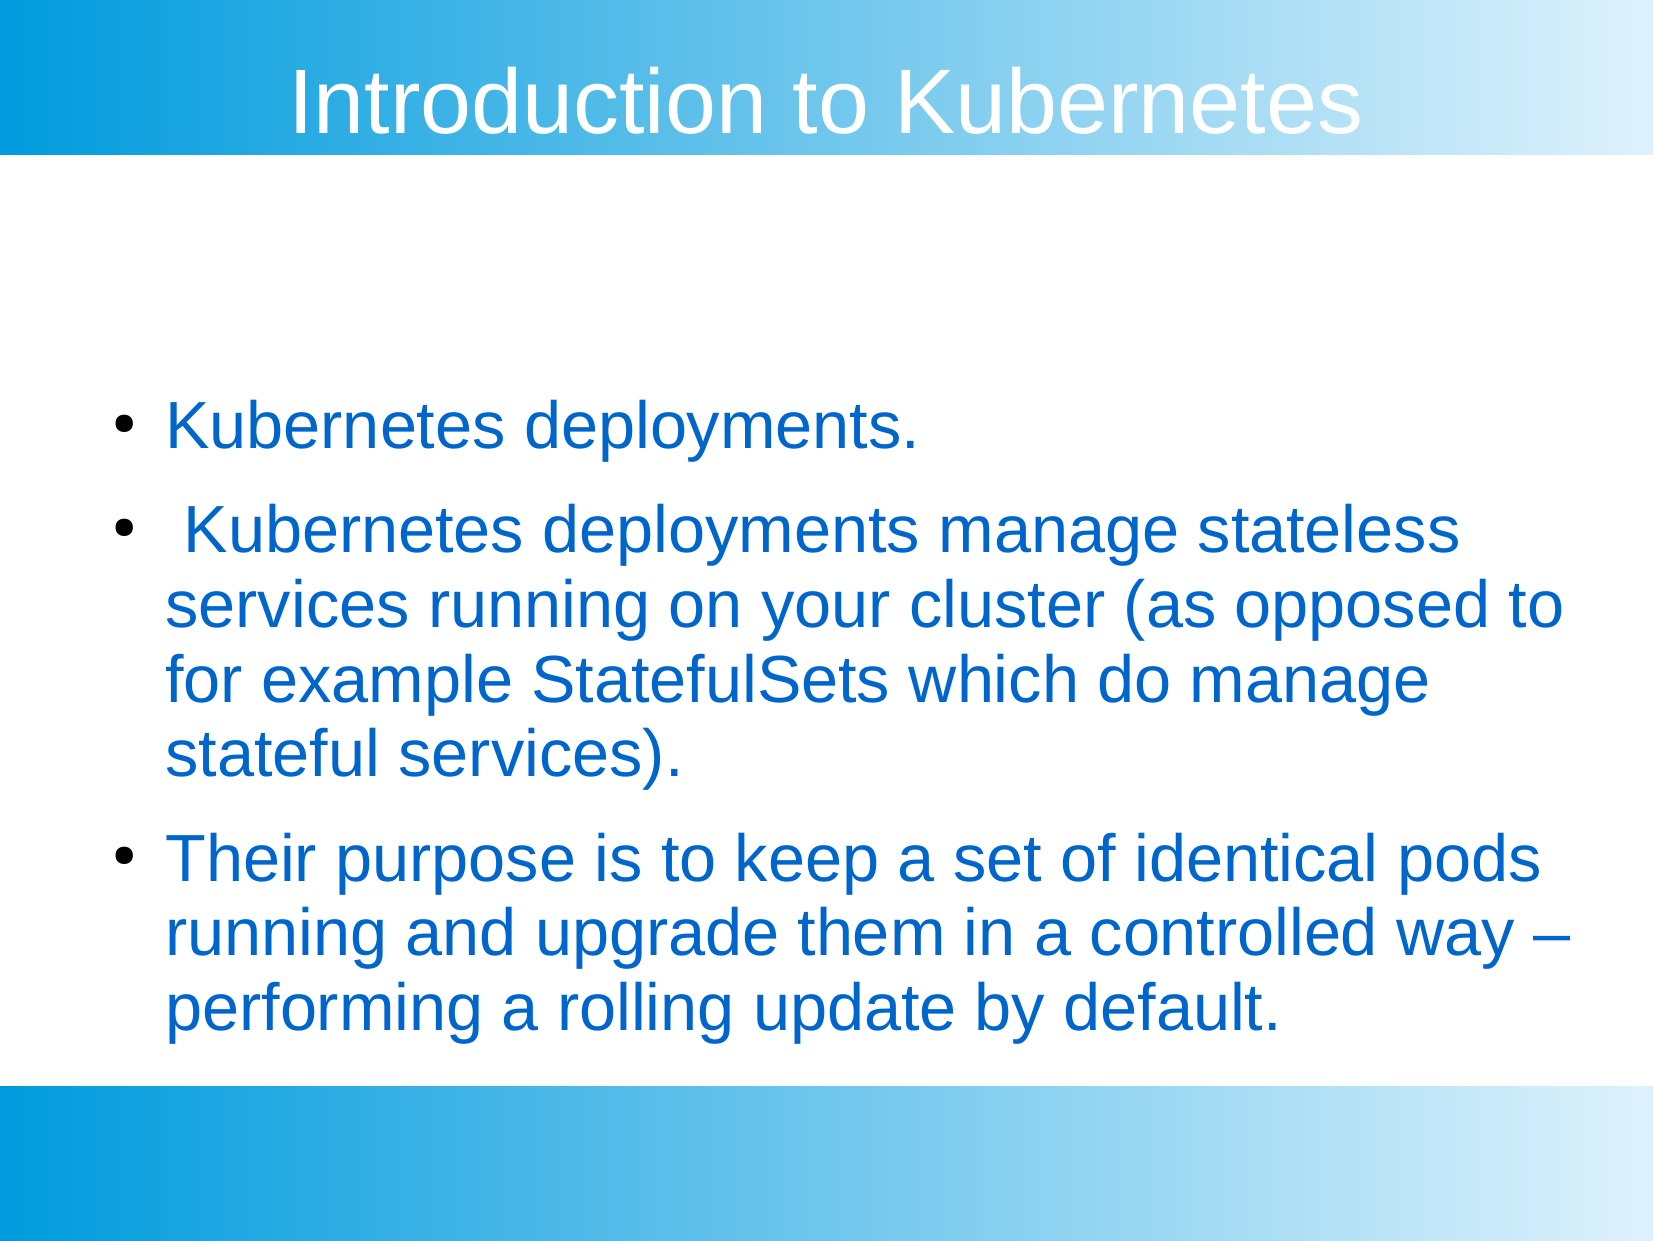

# Introduction to Kubernetes
Kubernetes deployments.
 Kubernetes deployments manage stateless services running on your cluster (as opposed to for example StatefulSets which do manage stateful services).
Their purpose is to keep a set of identical pods running and upgrade them in a controlled way – performing a rolling update by default.